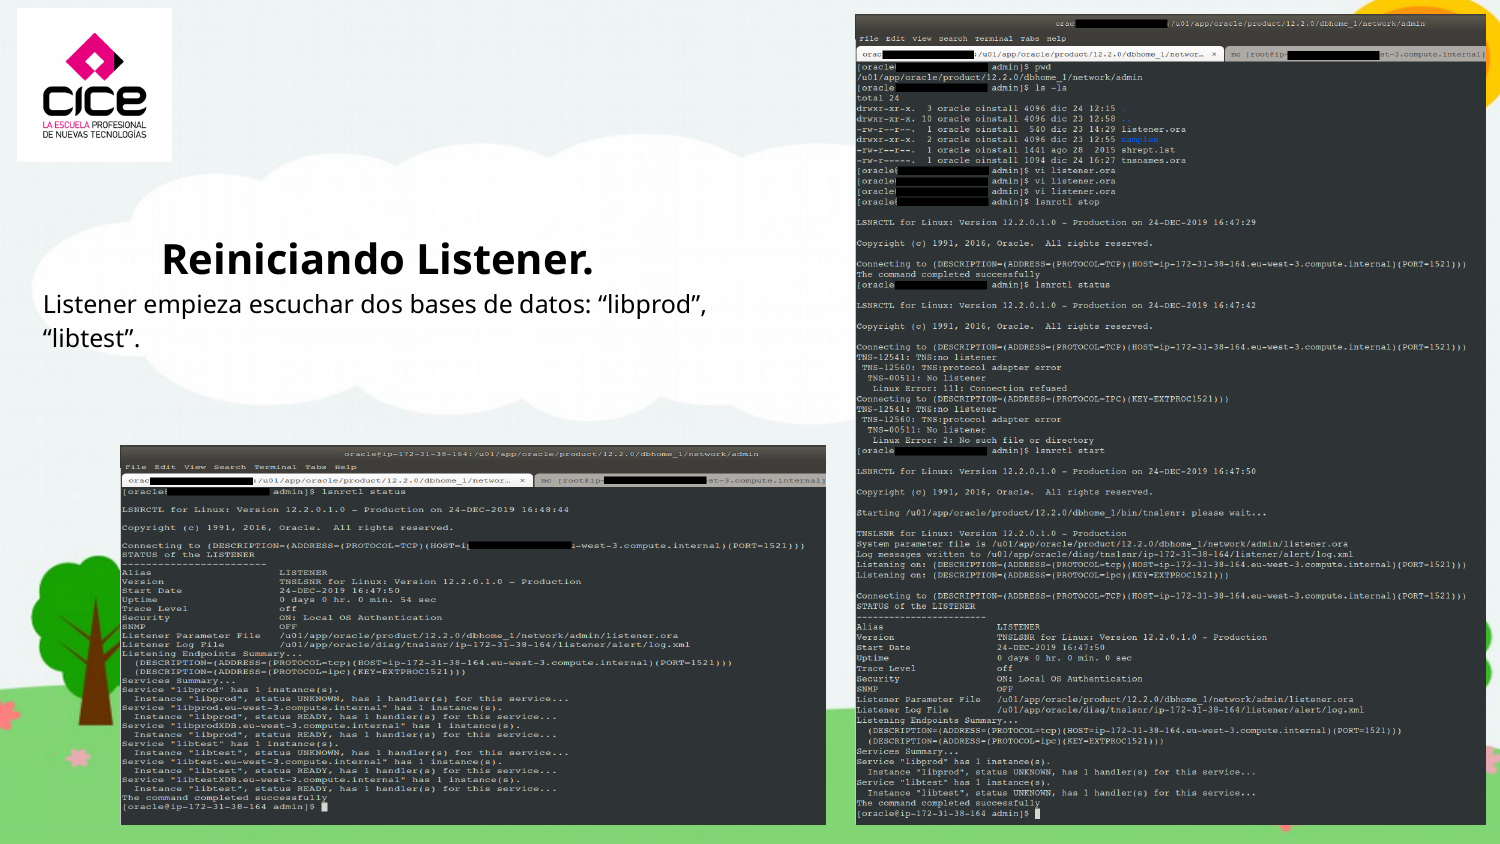

# Reiniciando Listener. Listener empieza escuchar dos bases de datos: “libprod”, “libtest”.